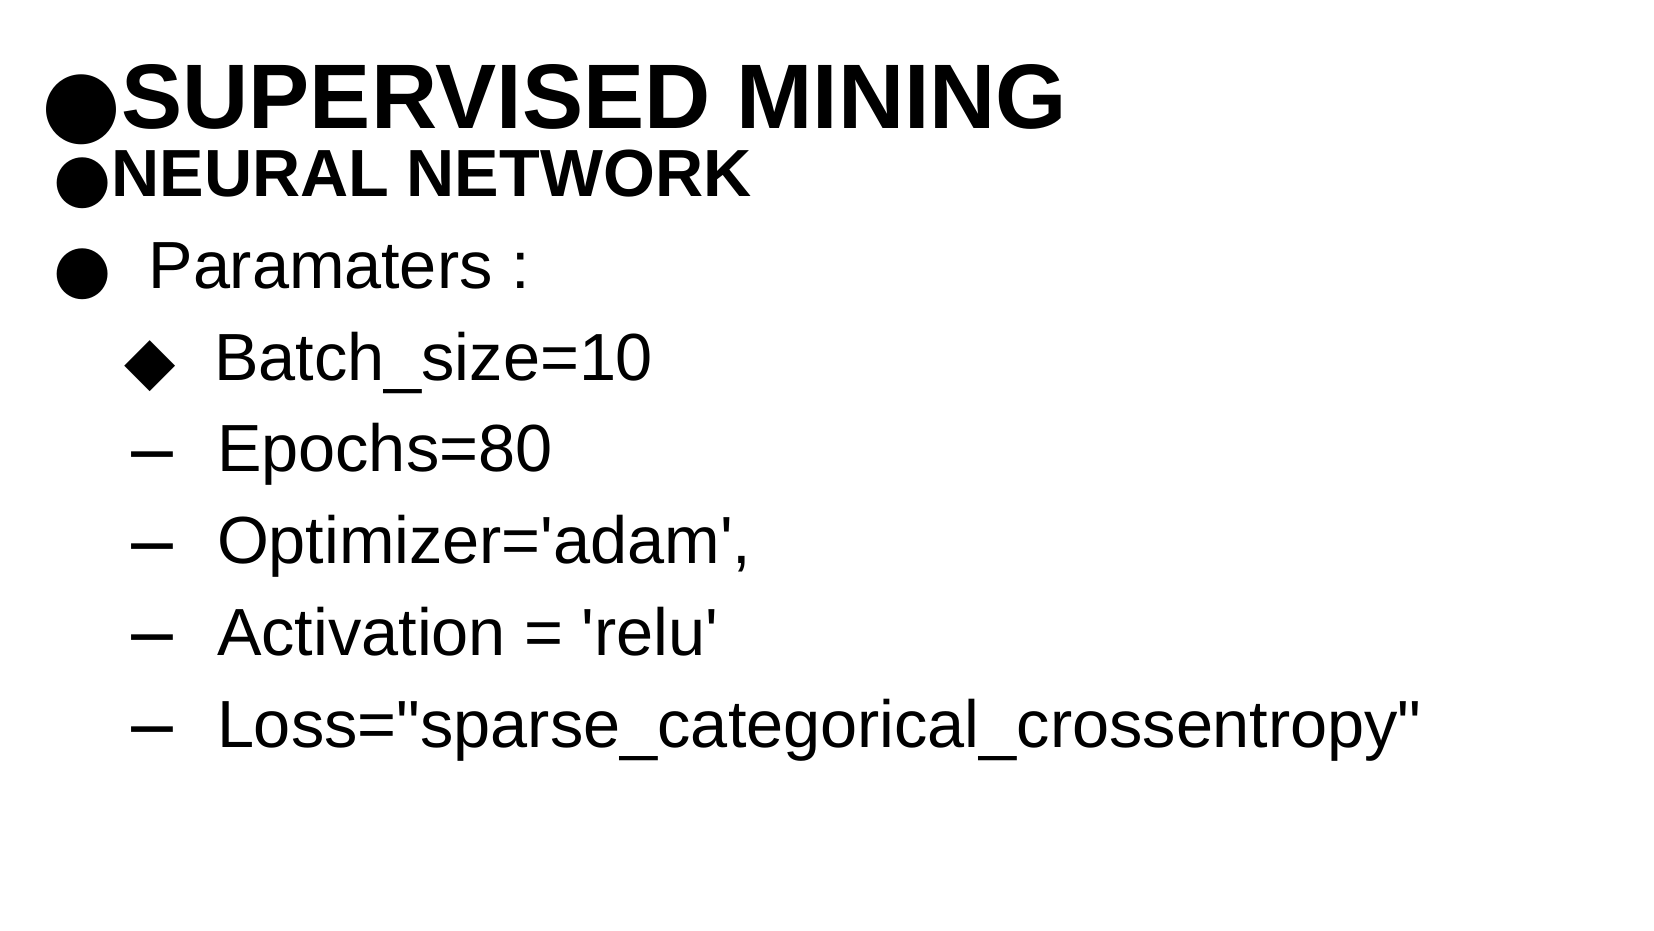

SUPERVISED MINING
NEURAL NETWORK
 Paramaters :
 Batch_size=10
 Epochs=80
 Optimizer='adam',
 Activation = 'relu'
 Loss="sparse_categorical_crossentropy"